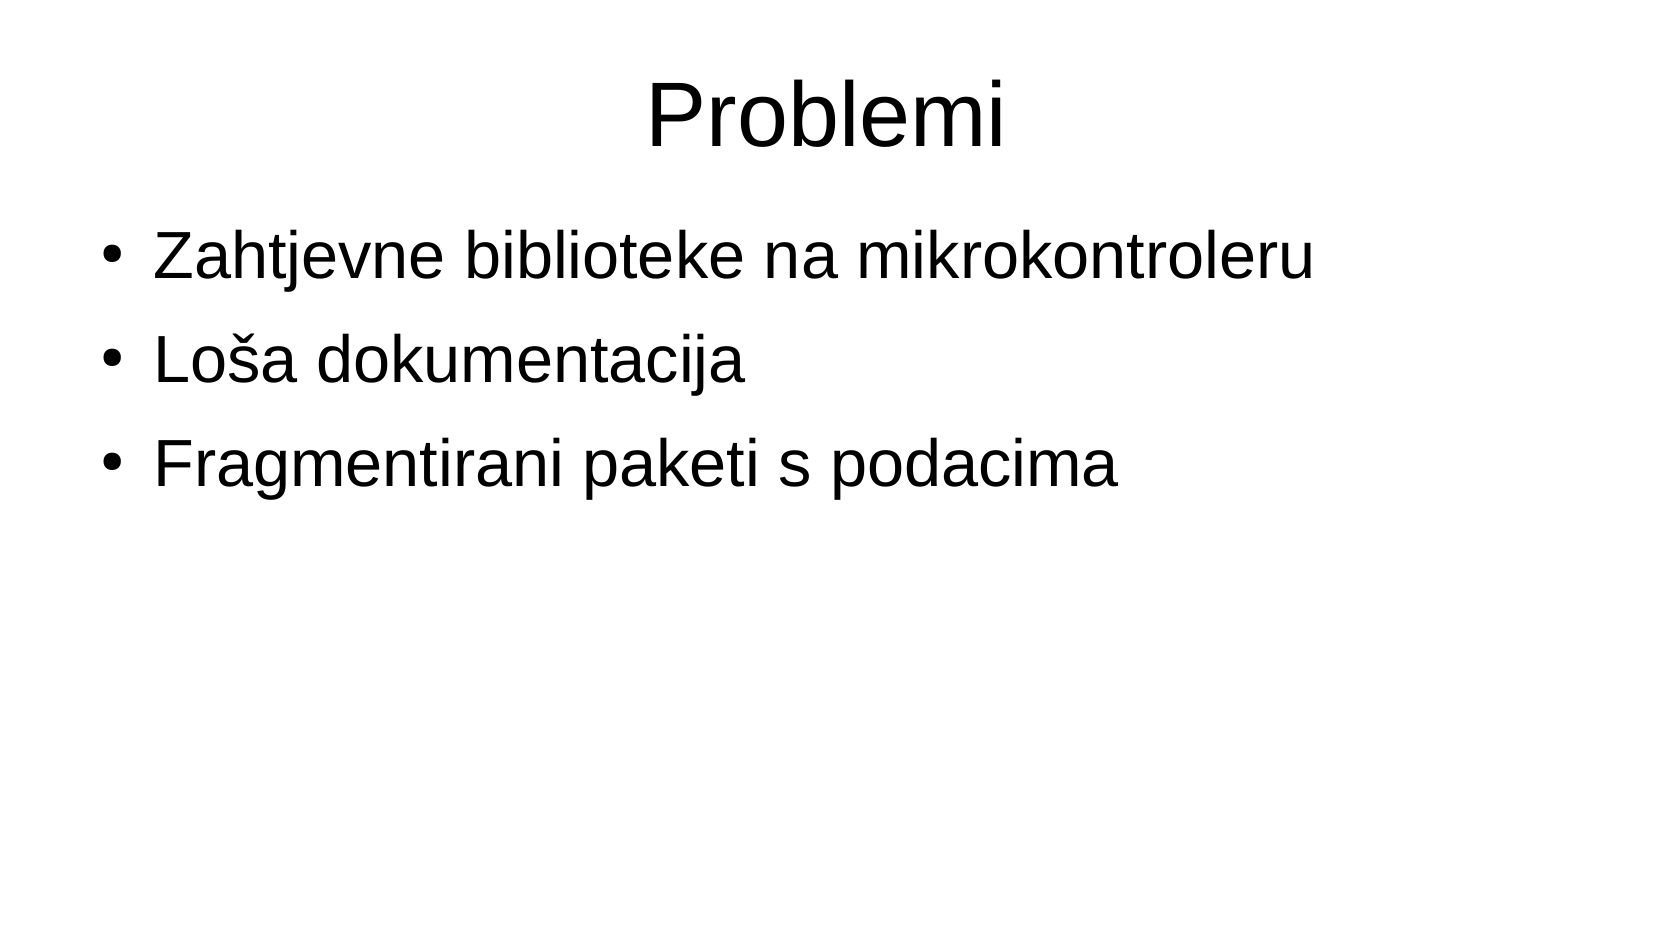

# Problemi
Zahtjevne biblioteke na mikrokontroleru
Loša dokumentacija
Fragmentirani paketi s podacima